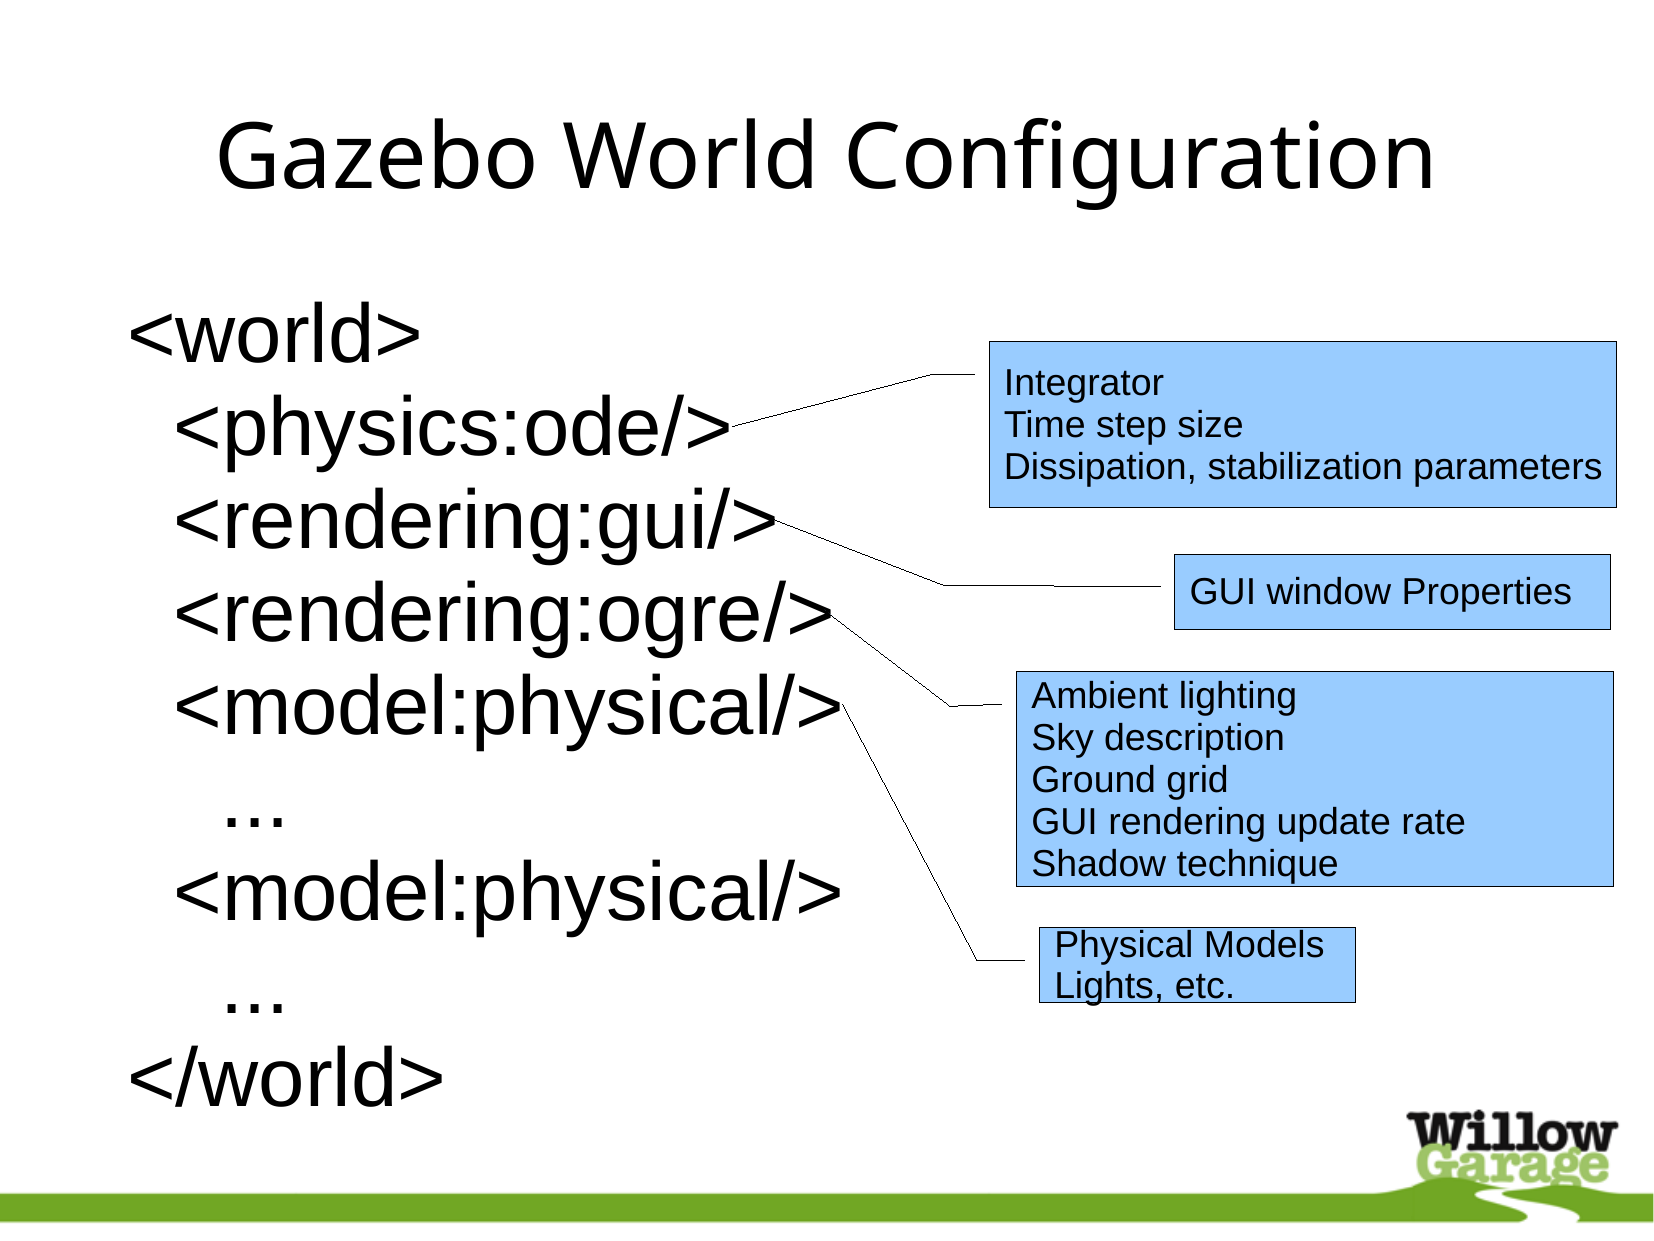

# Gazebo World Configuration
<world>
 <physics:ode/>
 <rendering:gui/>
 <rendering:ogre/>
 <model:physical/>
 ...
 <model:physical/>
 ...
</world>
Integrator
Time step size
Dissipation, stabilization parameters
GUI window Properties
Ambient lighting
Sky description
Ground grid
GUI rendering update rate
Shadow technique
Physical Models
Lights, etc.